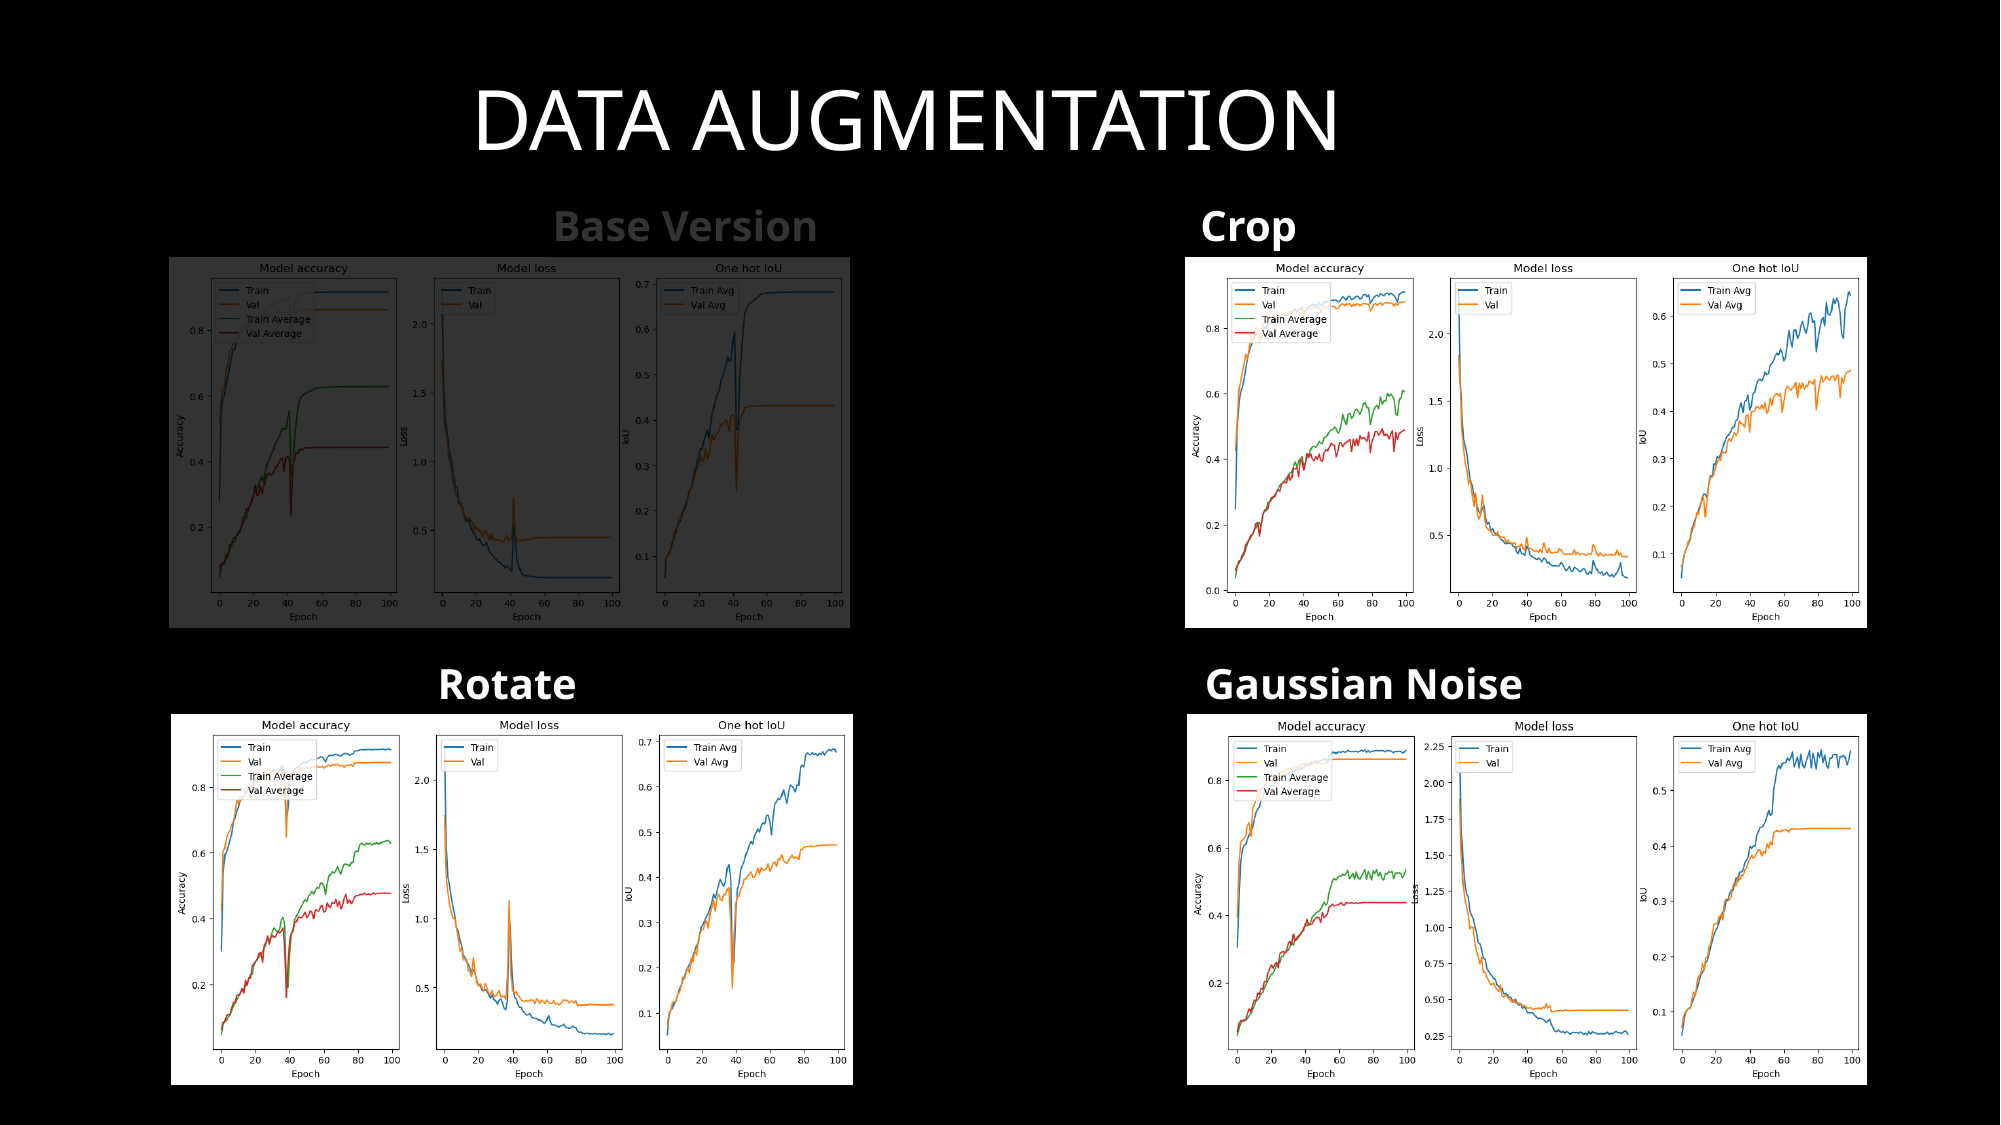

Data augmentation
# Base Version
Crop
Rotate
Gaussian Noise